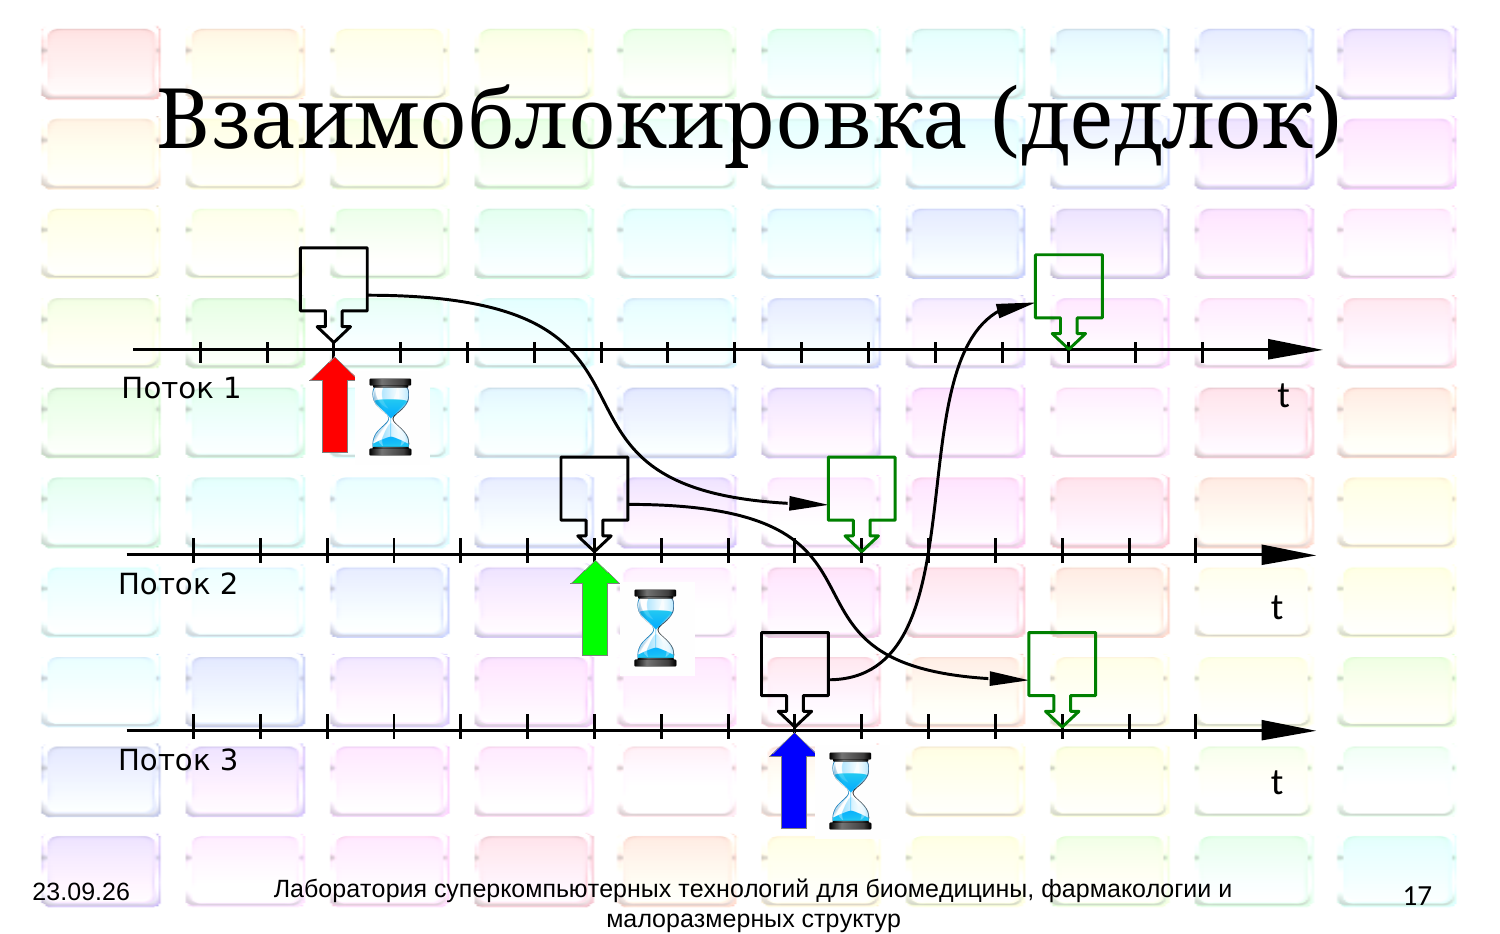

# Взаимоблокировка (дедлок)
Поток 1
t
Поток 2
t
Поток 3
t
Лаборатория суперкомпьютерных технологий для биомедицины, фармакологии и малоразмерных структур